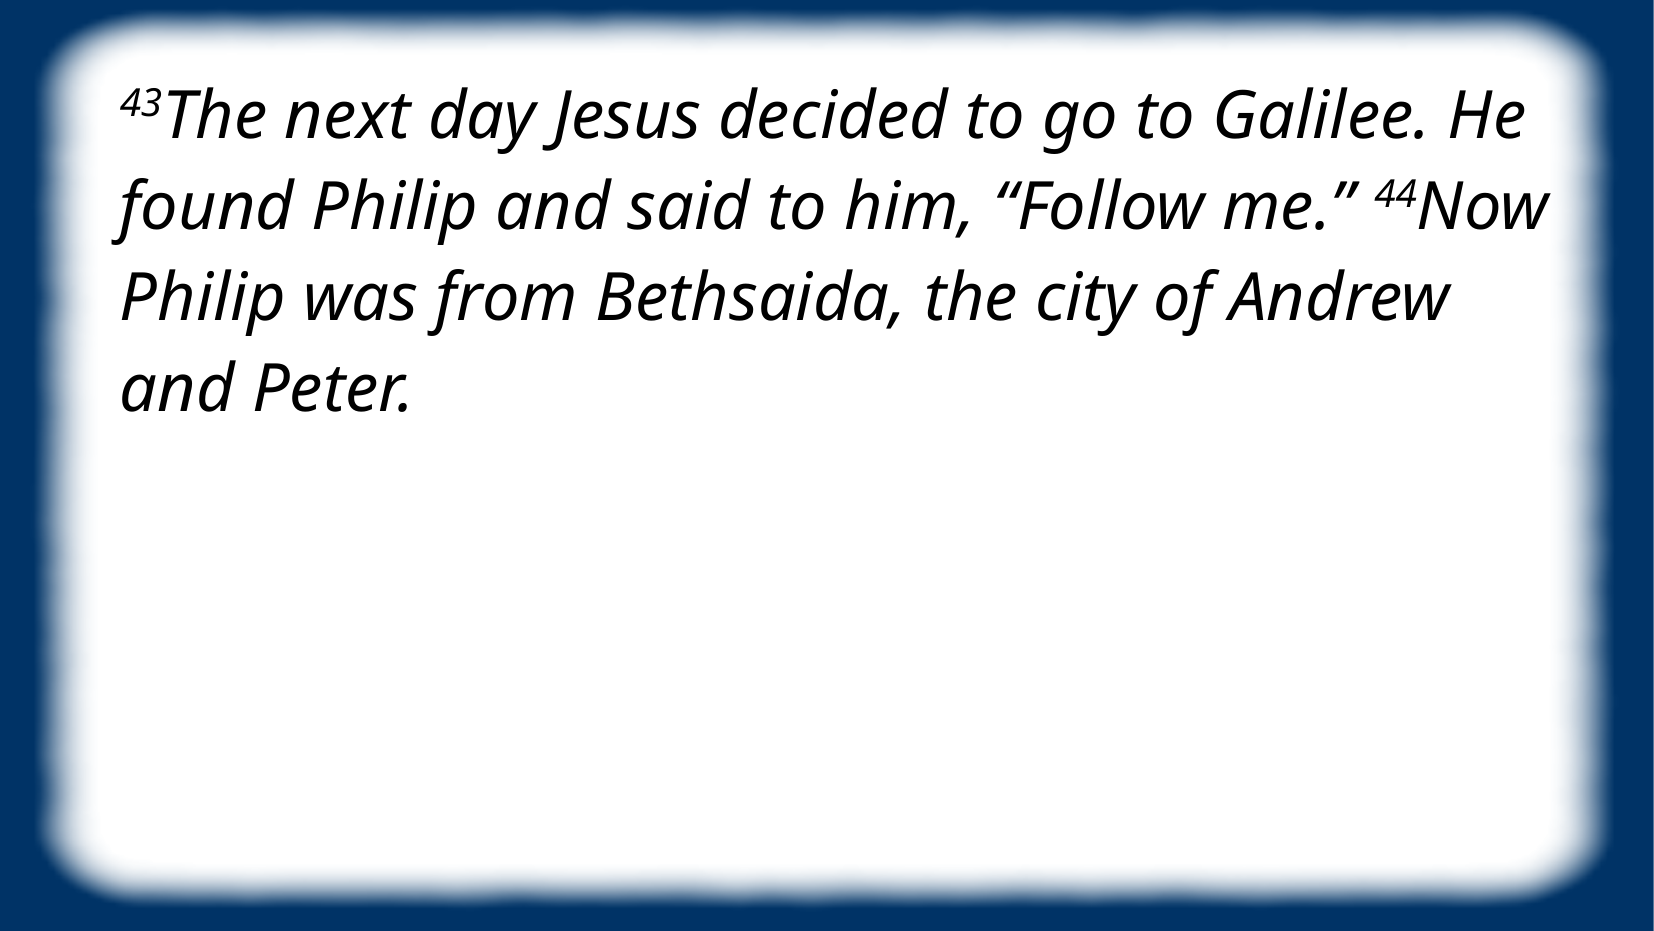

43The next day Jesus decided to go to Galilee. He found Philip and said to him, “Follow me.” 44Now Philip was from Bethsaida, the city of Andrew and Peter.